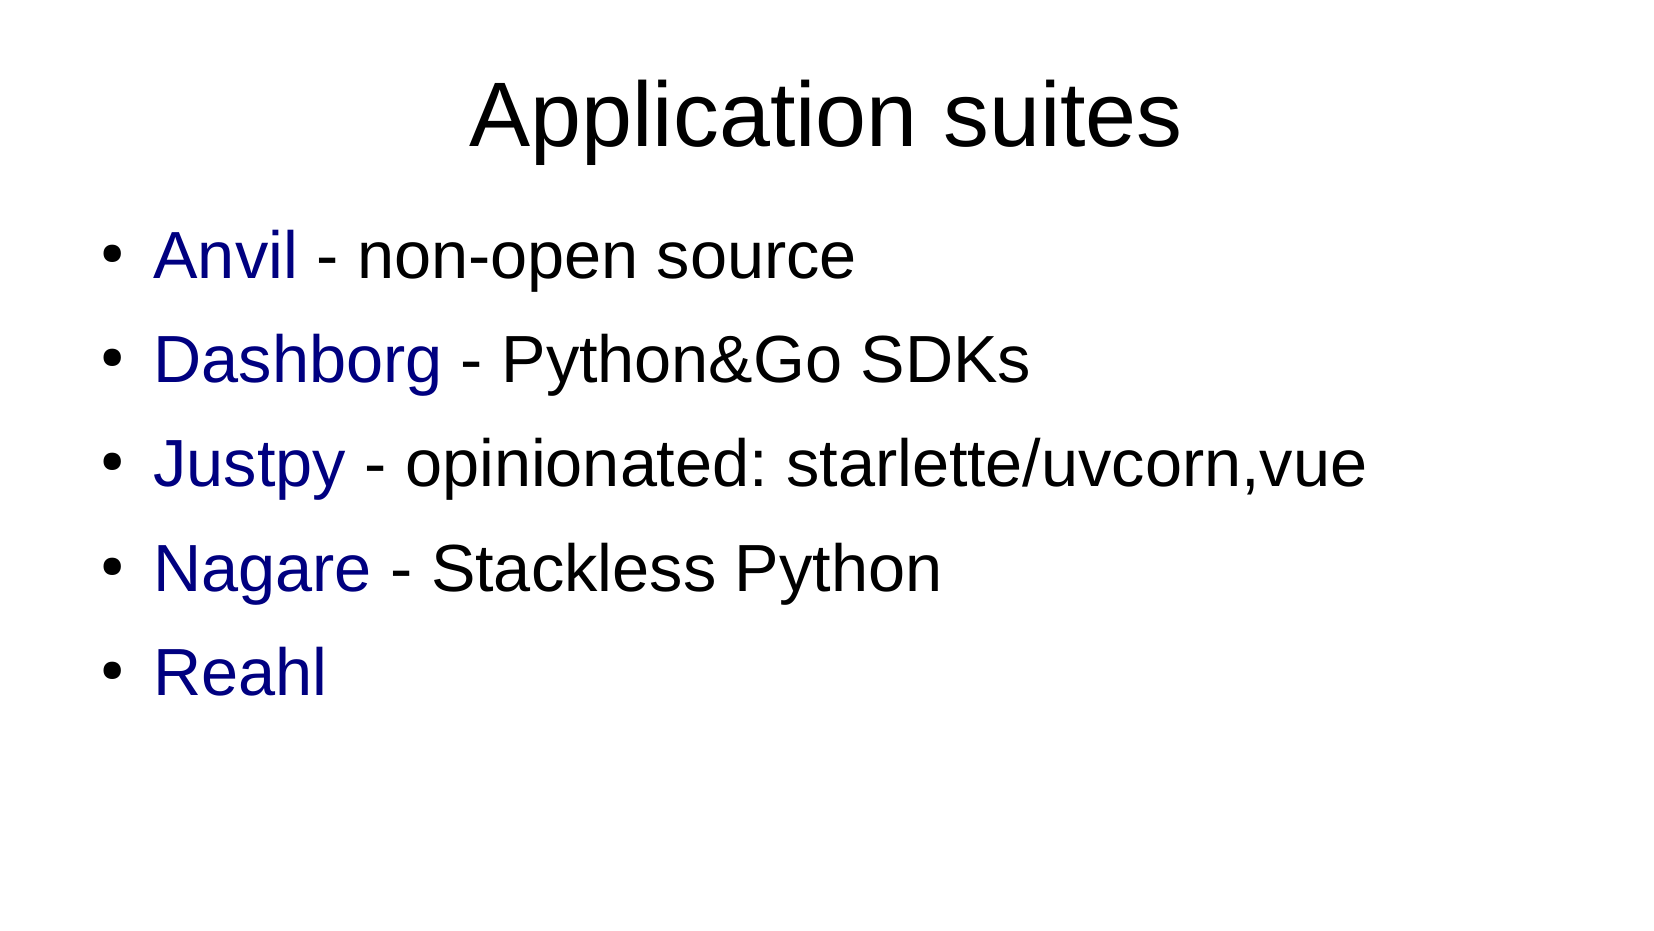

# Application suites
Anvil - non-open source
Dashborg - Python&Go SDKs
Justpy - opinionated: starlette/uvcorn,vue
Nagare - Stackless Python
Reahl